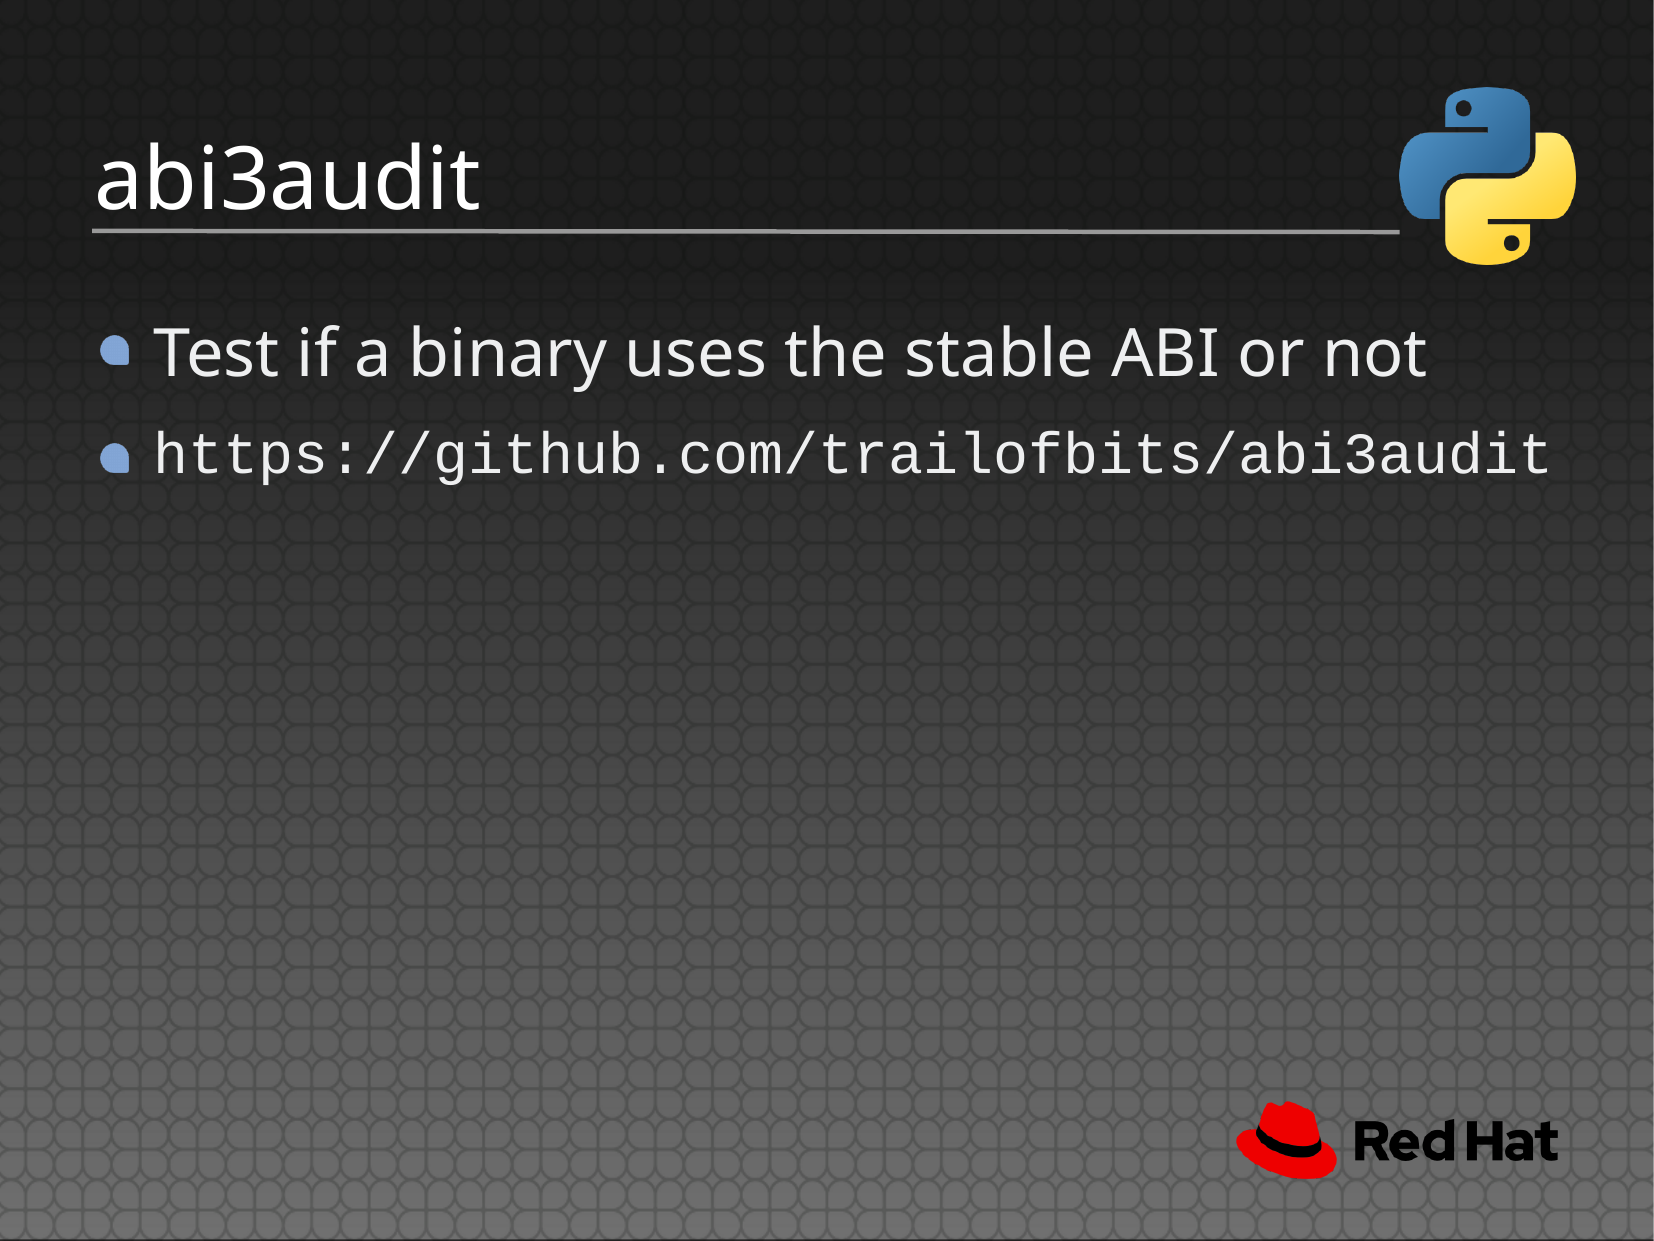

abi3audit
# Test if a binary uses the stable ABI or not
https://github.com/trailofbits/abi3audit